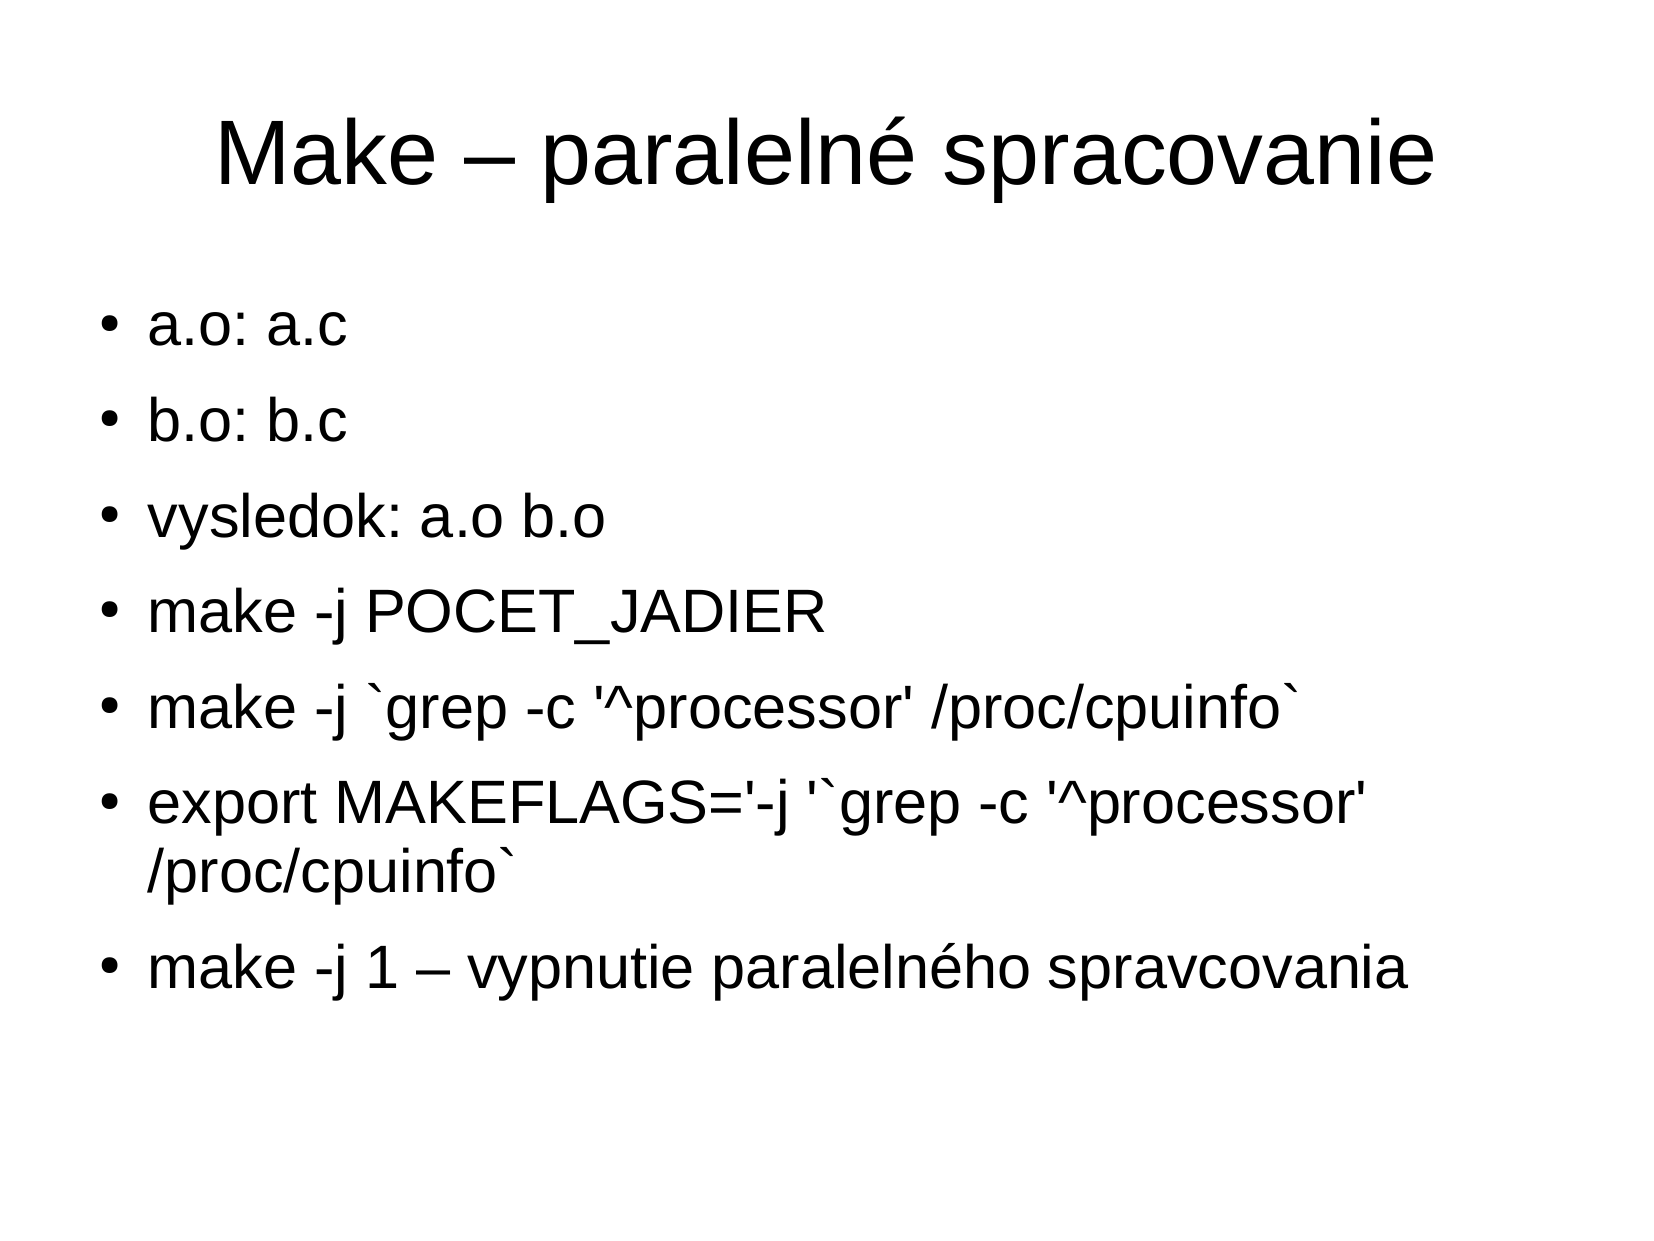

# Make – paralelné spracovanie
a.o: a.c
b.o: b.c
vysledok: a.o b.o
make -j POCET_JADIER
make -j `grep -c '^processor' /proc/cpuinfo`
export MAKEFLAGS='-j '`grep -c '^processor' /proc/cpuinfo`
make -j 1 – vypnutie paralelného spravcovania